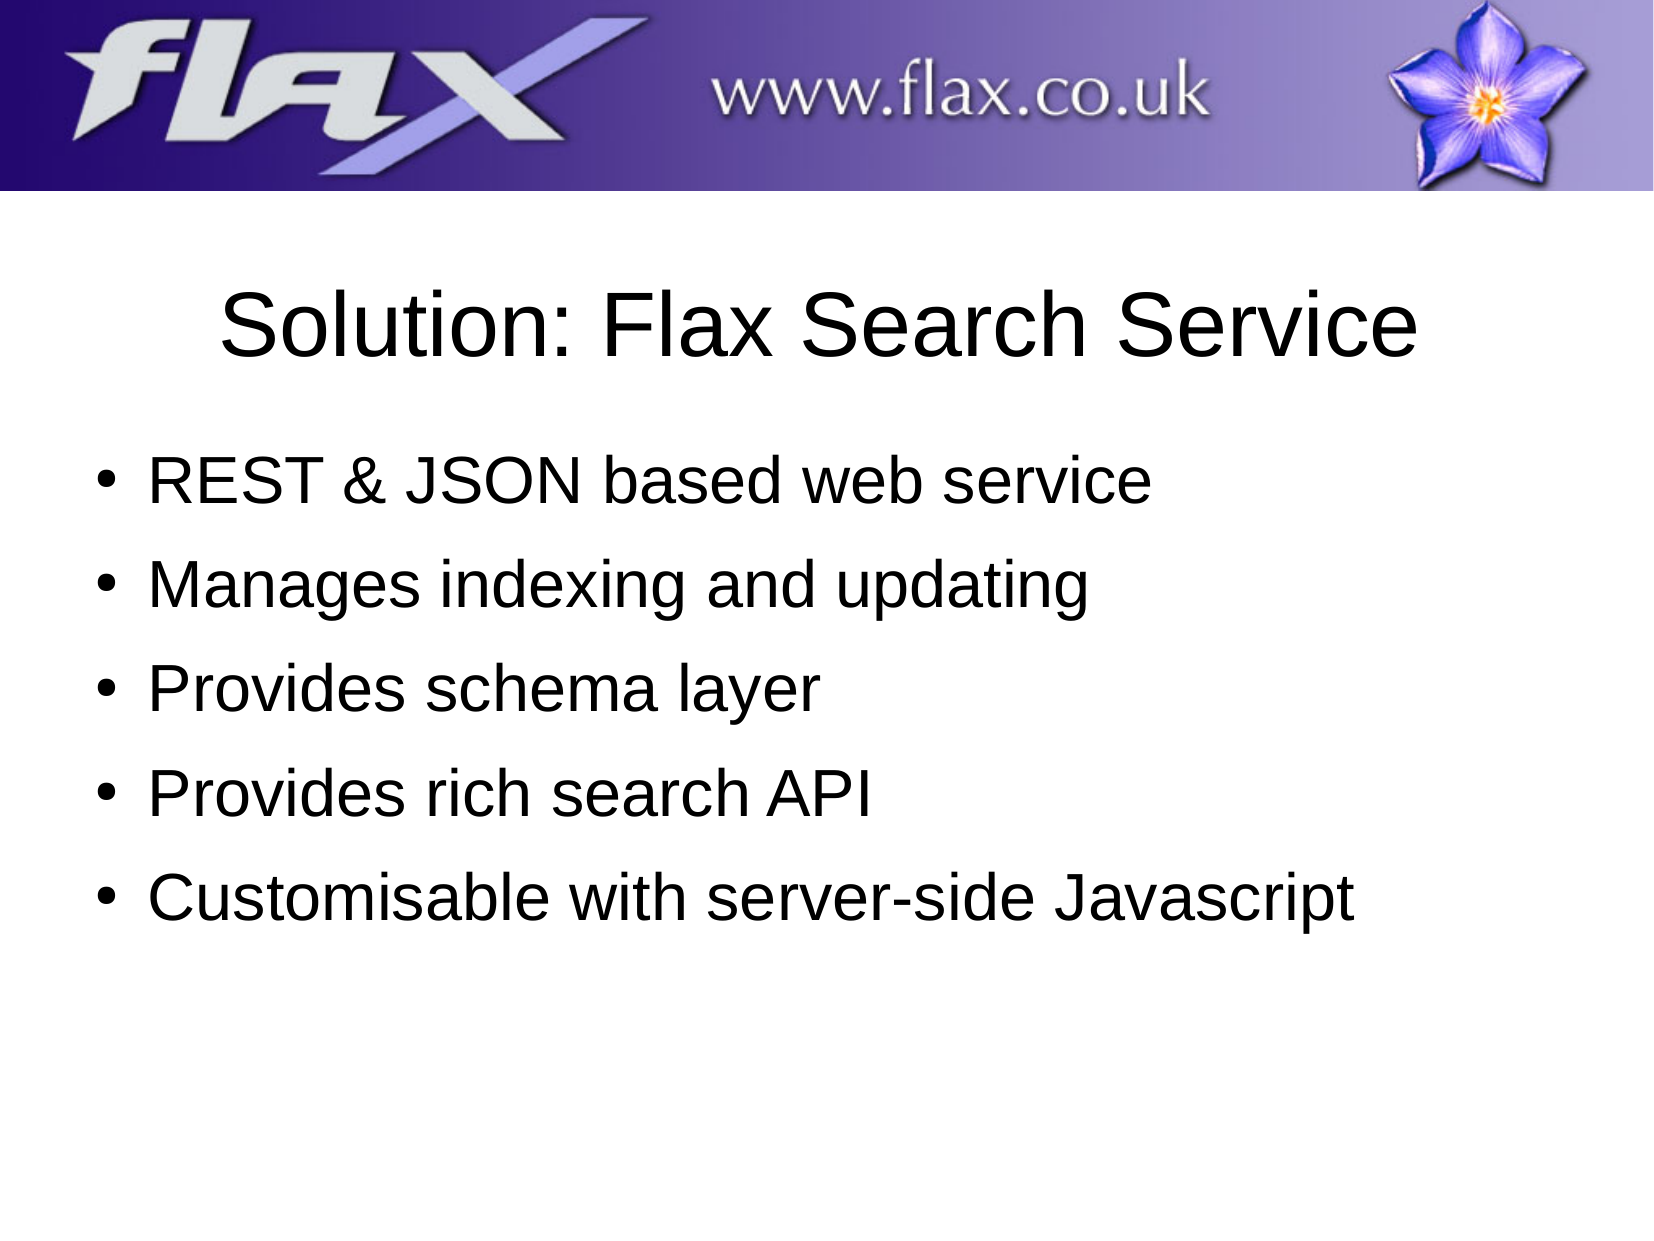

# Solution: Flax Search Service
REST & JSON based web service
Manages indexing and updating
Provides schema layer
Provides rich search API
Customisable with server-side Javascript